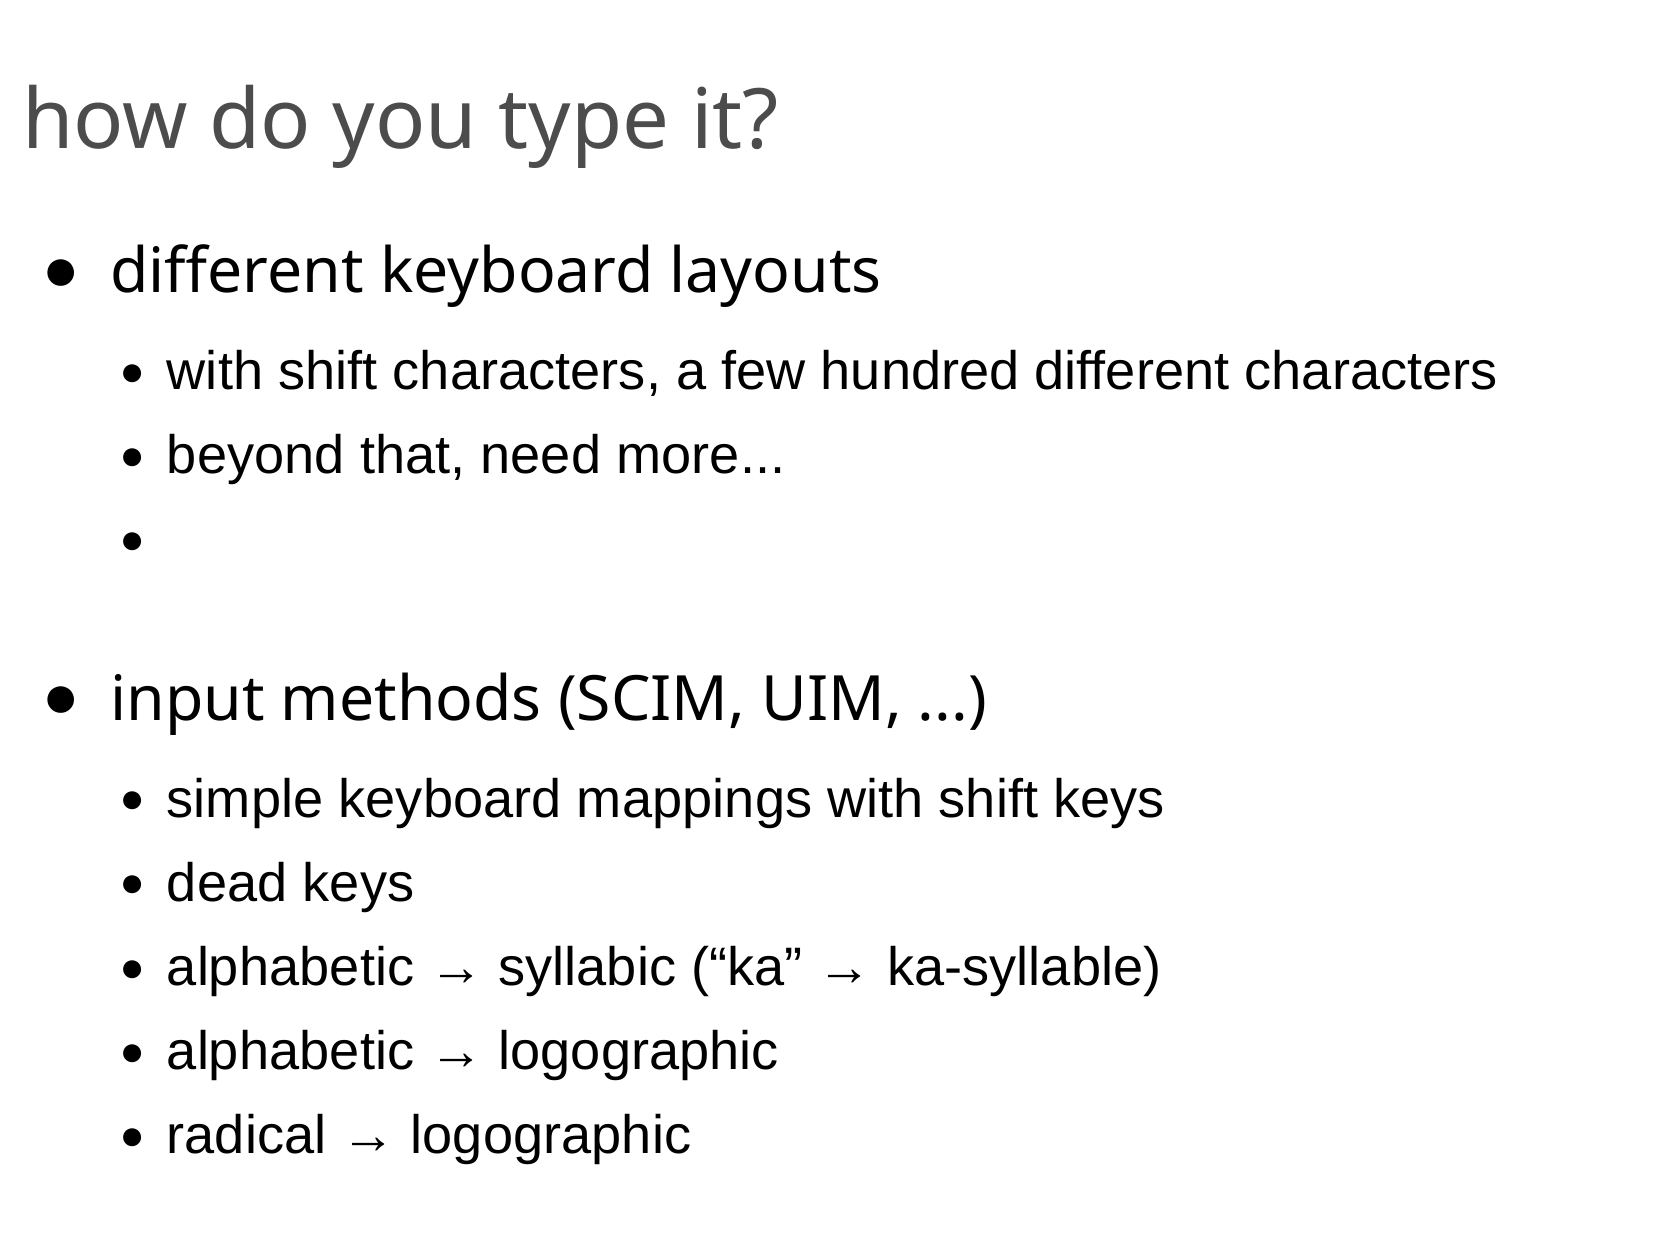

# how do you type it?
different keyboard layouts
with shift characters, a few hundred different characters
beyond that, need more...
input methods (SCIM, UIM, ...)
simple keyboard mappings with shift keys
dead keys
alphabetic → syllabic (“ka” → ka-syllable)
alphabetic → logographic
radical → logographic